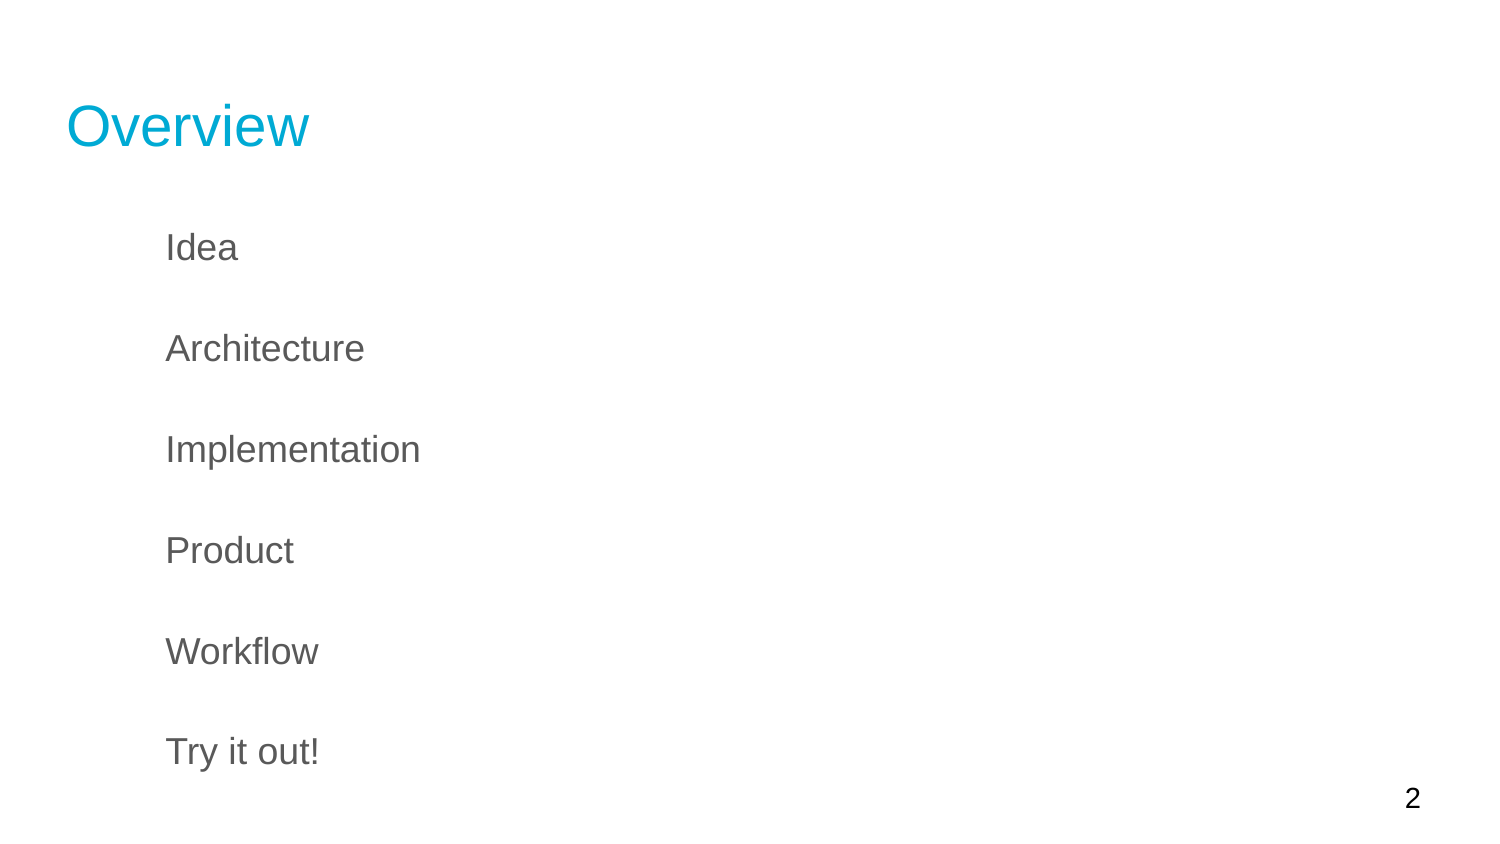

# Overview
Idea
Architecture
Implementation
Product
Workflow
Try it out!